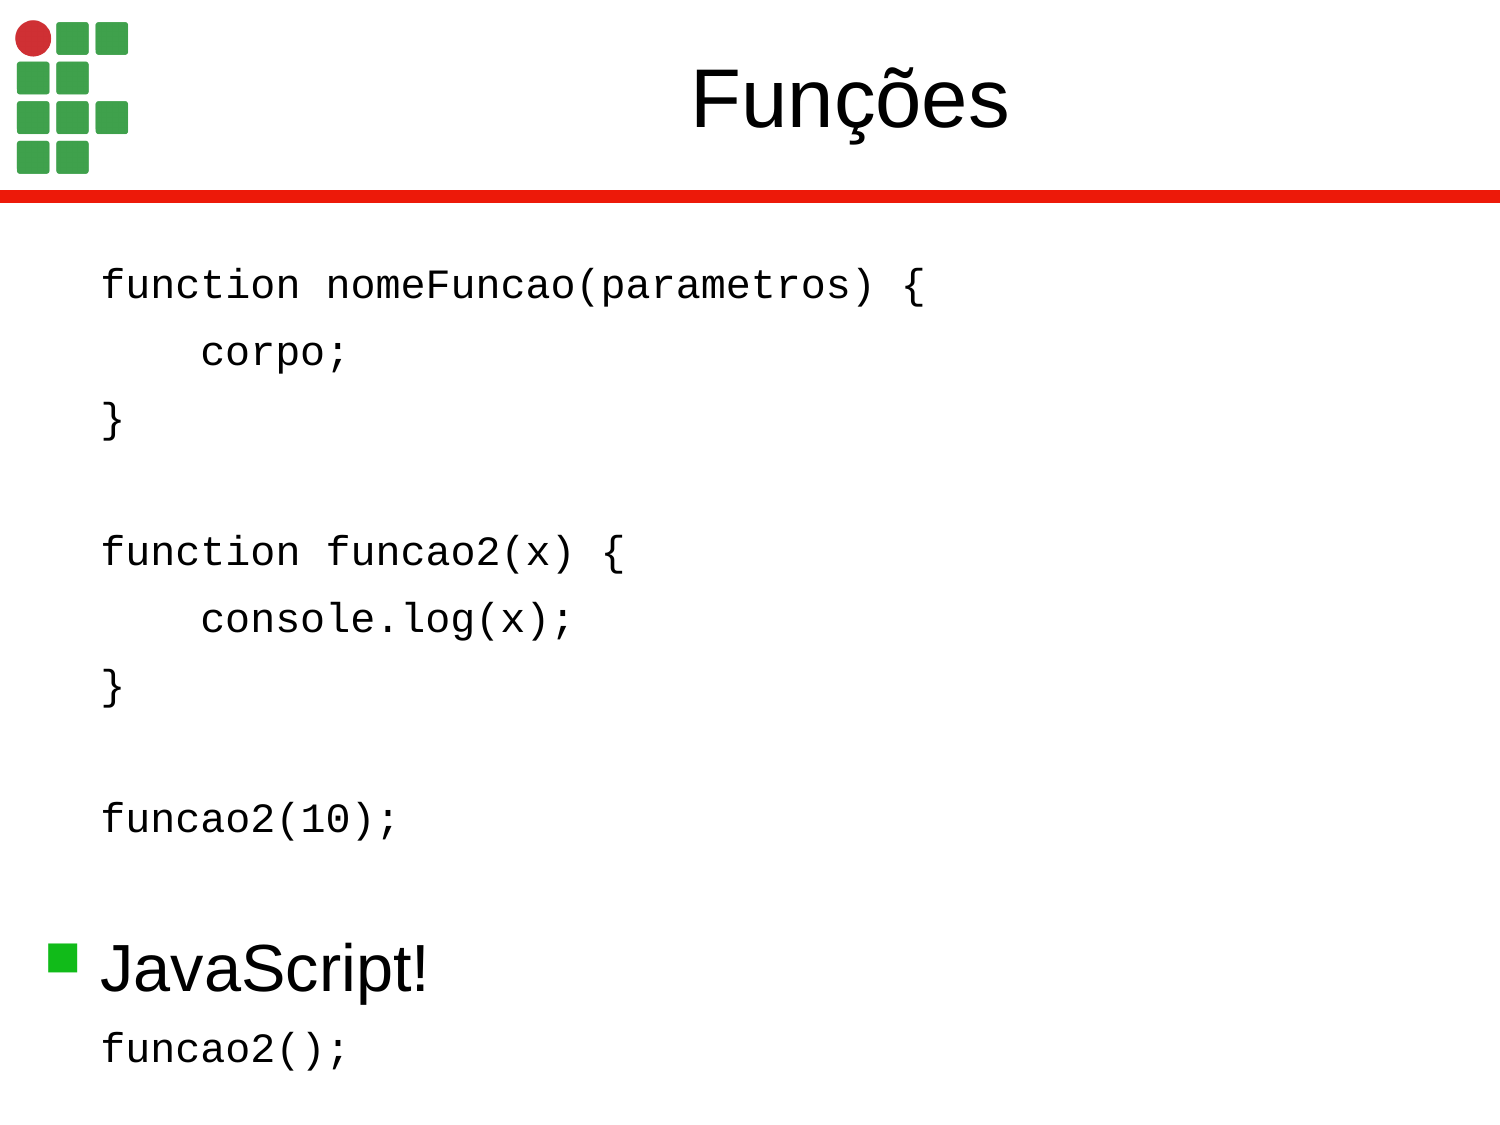

# Funções
function nomeFuncao(parametros) {
 corpo;
}
function funcao2(x) {
 console.log(x);
}
funcao2(10);
JavaScript!
funcao2();